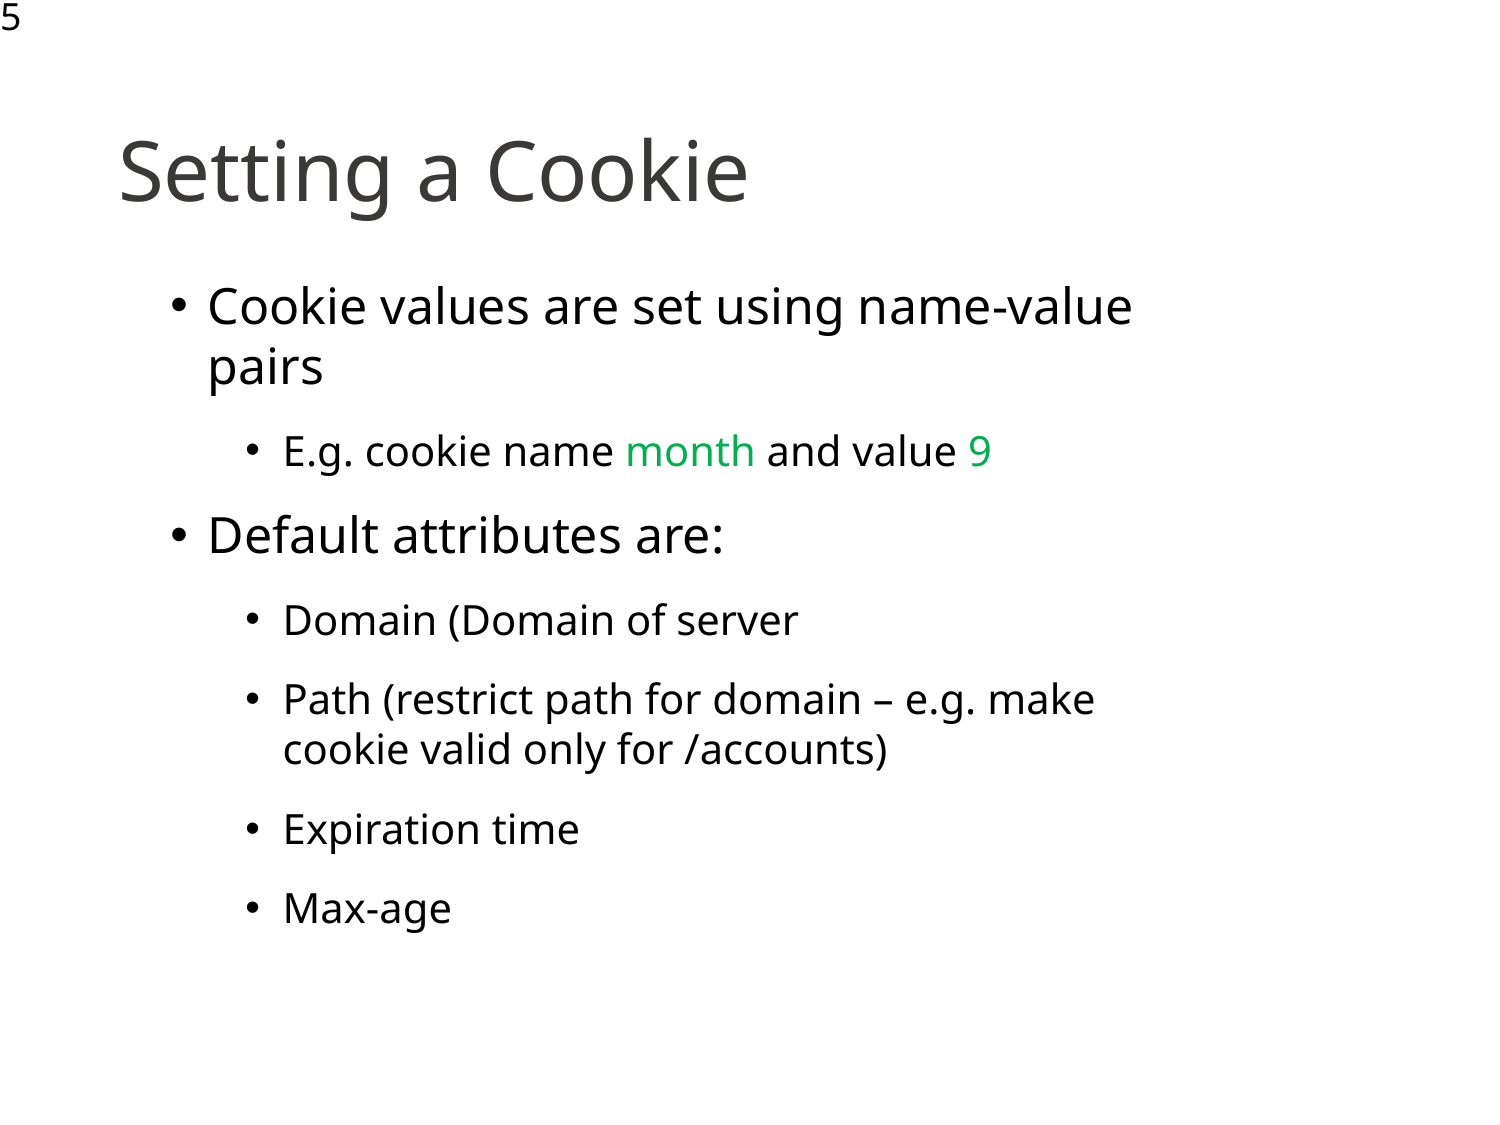

# Setting a Cookie
Cookie values are set using name-value pairs
E.g. cookie name month and value 9
Default attributes are:
Domain (Domain of server
Path (restrict path for domain – e.g. make cookie valid only for /accounts)
Expiration time
Max-age